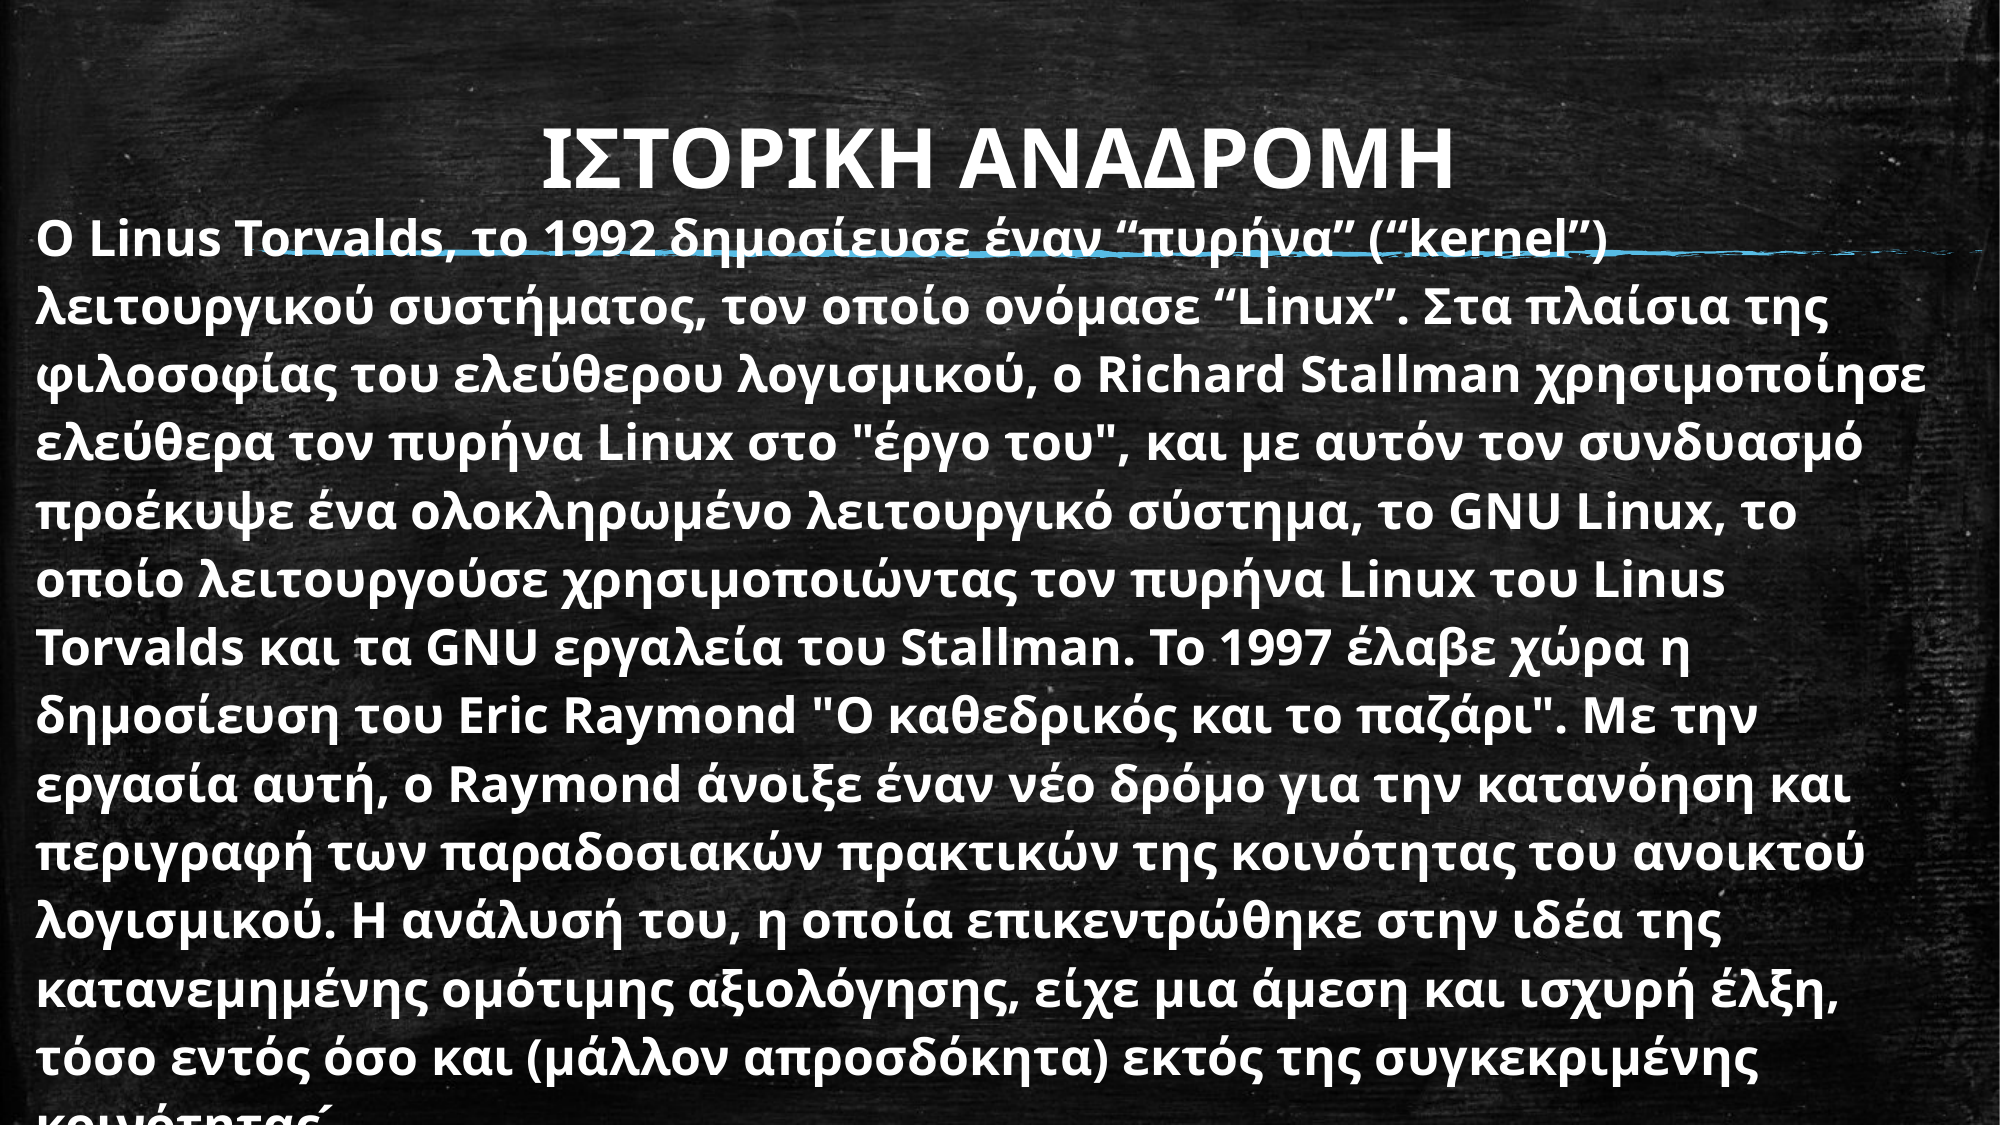

# ΙΣΤΟΡΙΚΗ ΑΝΑΔΡΟΜΗ
Ο Linus Torvalds, το 1992 δημοσίευσε έναν “πυρήνα” (“kernel”) λειτουργικού συστήματος, τον οποίο ονόμασε “Linux”. Στα πλαίσια της φιλοσοφίας του ελεύθερου λογισμικού, ο Richard Stallman χρησιμοποίησε ελεύθερα τον πυρήνα Linux στο "έργο του", και με αυτόν τον συνδυασμό προέκυψε ένα ολοκληρωμένο λειτουργικό σύστημα, το GNU Linux, το οποίο λειτουργούσε χρησιμοποιώντας τον πυρήνα Linux του Linus Torvalds και τα GNU εργαλεία του Stallman. Το 1997 έλαβε χώρα η δημοσίευση του Eric Raymond "Ο καθεδρικός και το παζάρι". Με την εργασία αυτή, ο Raymond άνοιξε έναν νέο δρόμο για την κατανόηση και περιγραφή των παραδοσιακών πρακτικών της κοινότητας του ανοικτού λογισμικού. Η ανάλυσή του, η οποία επικεντρώθηκε στην ιδέα της κατανεμημένης ομότιμης αξιολόγησης, είχε μια άμεση και ισχυρή έλξη, τόσο εντός όσο και (μάλλον απροσδόκητα) εκτός της συγκεκριμένης κοινότητας.́